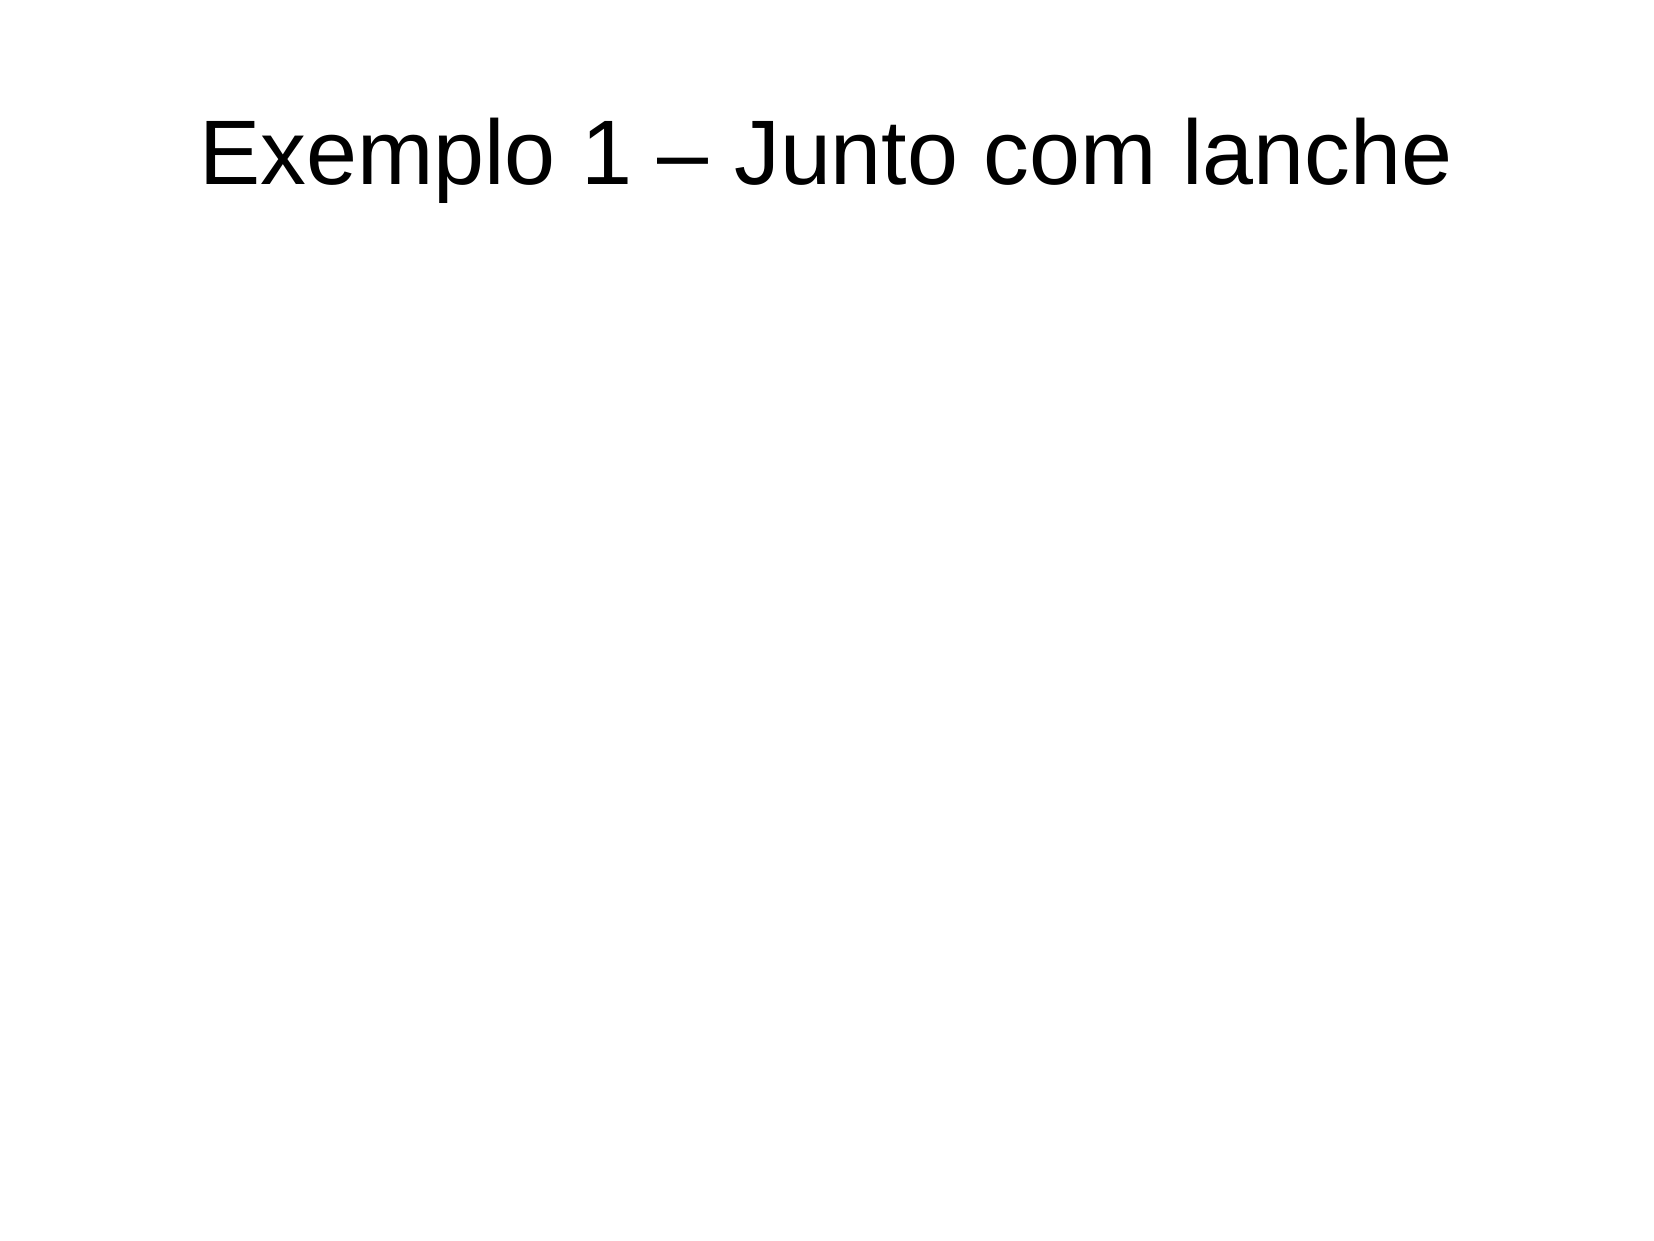

# Exemplo 1 – Junto com lanche